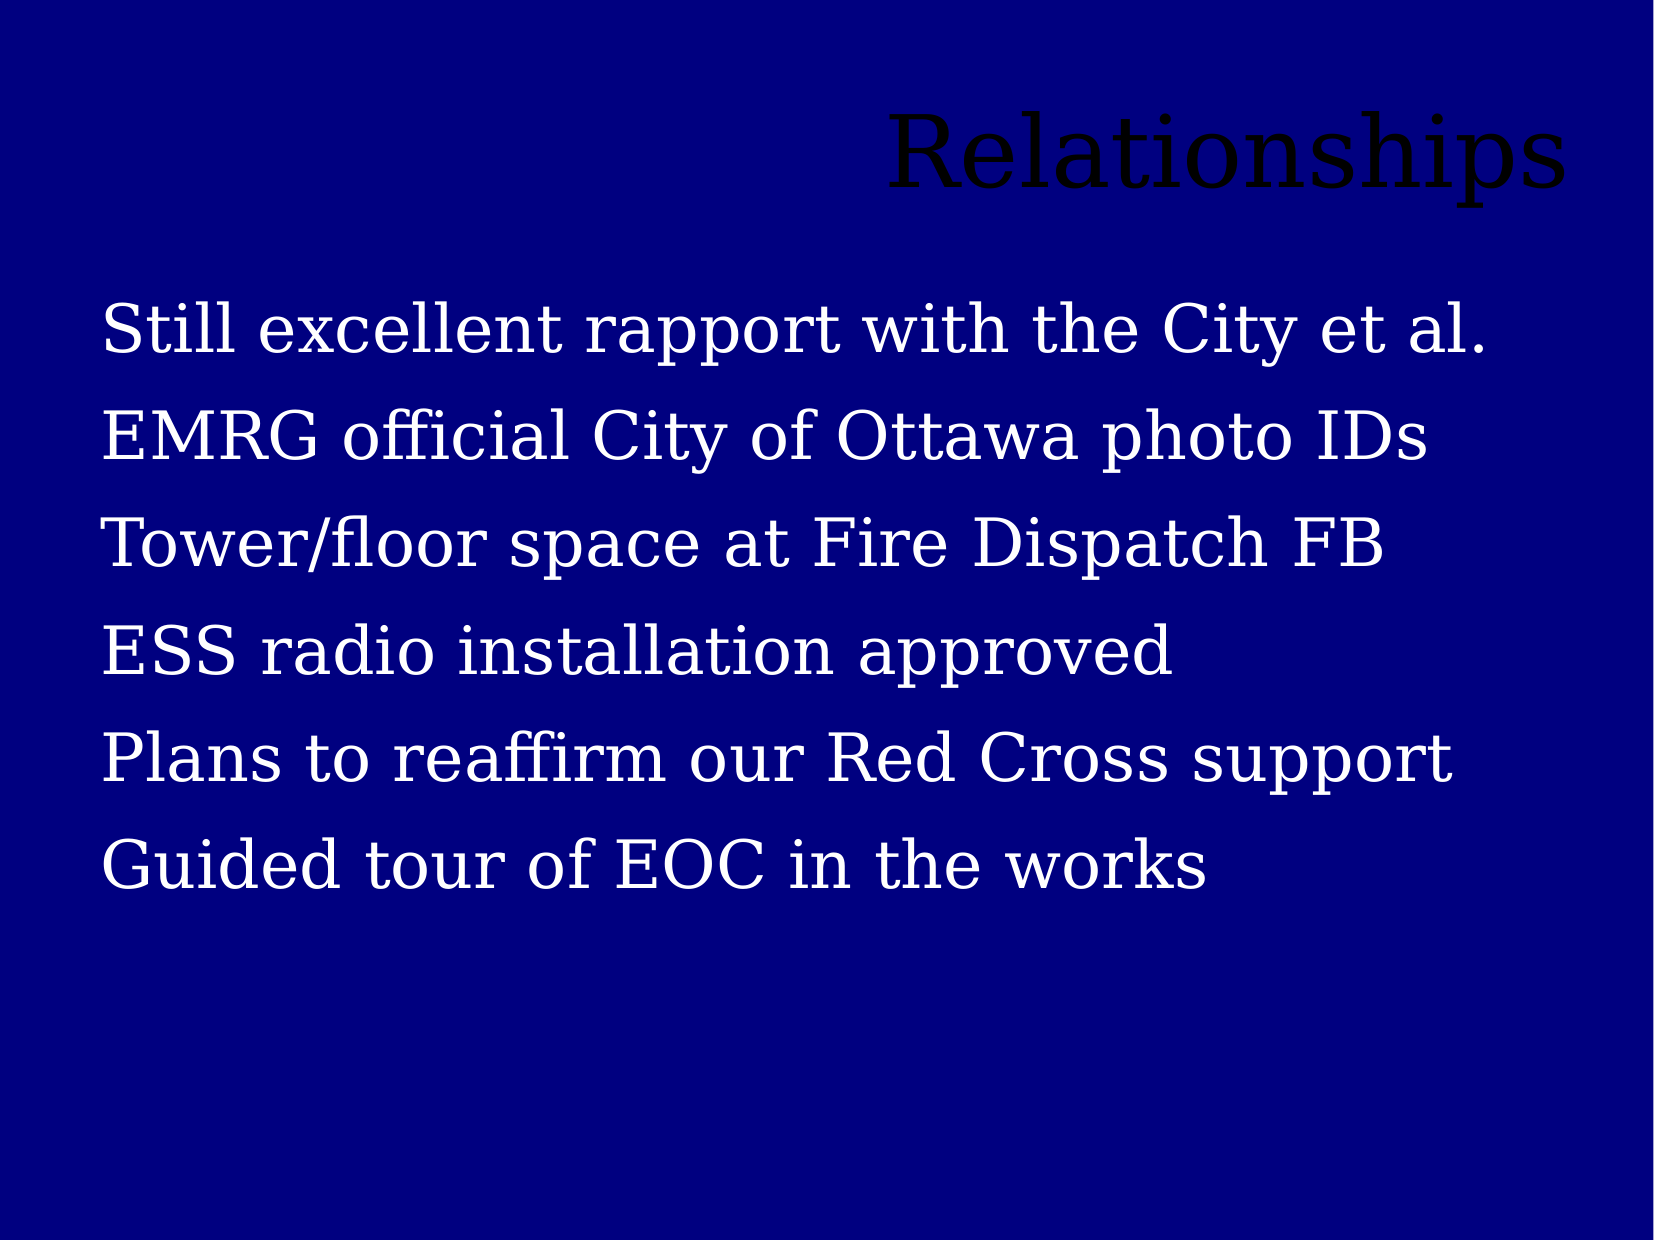

# Relationships
Still excellent rapport with the City et al.
EMRG official City of Ottawa photo IDs
Tower/floor space at Fire Dispatch FB
ESS radio installation approved
Plans to reaffirm our Red Cross support
Guided tour of EOC in the works